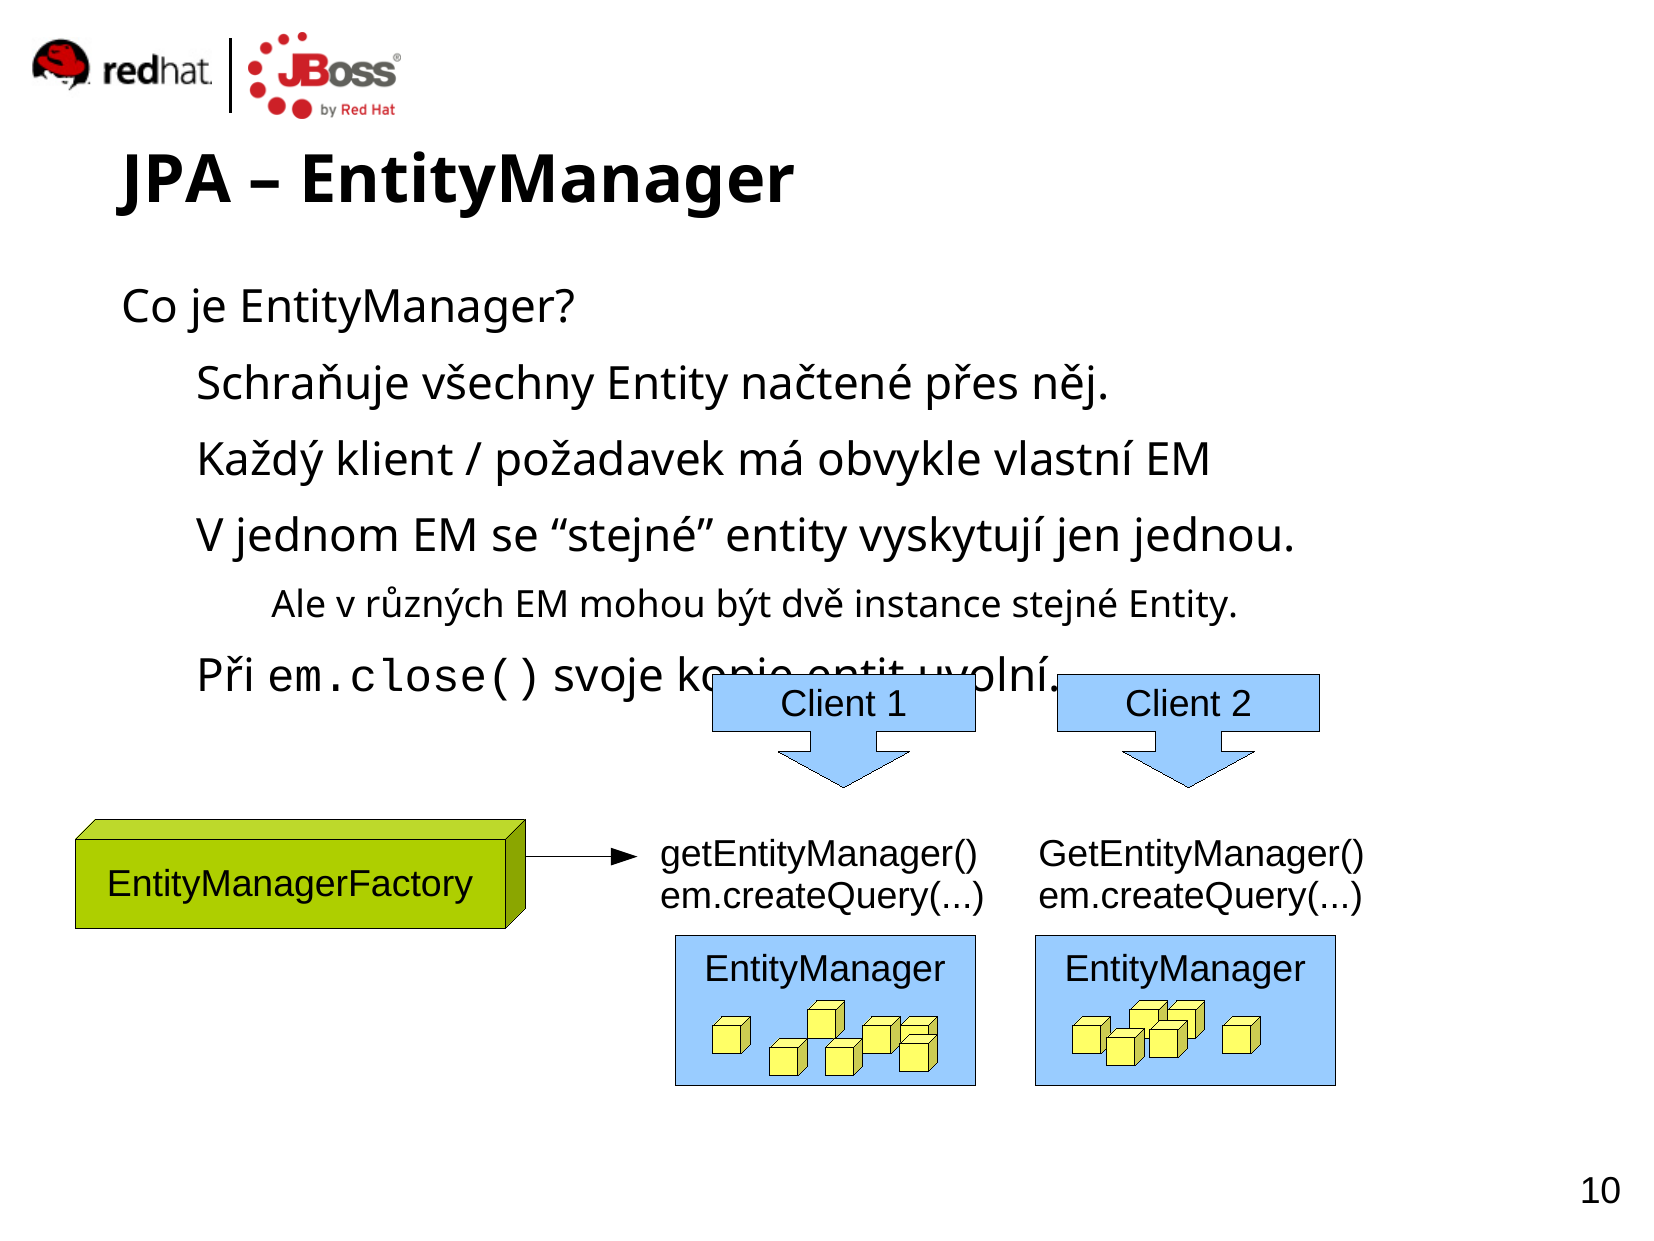

# JPA – EntityManager
Co je EntityManager?
Schraňuje všechny Entity načtené přes něj.
Každý klient / požadavek má obvykle vlastní EM
V jednom EM se “stejné” entity vyskytují jen jednou.
Ale v různých EM mohou být dvě instance stejné Entity.
Při em.close() svoje kopie entit uvolní.
Client 1
Client 2
EntityManagerFactory
getEntityManager()
em.createQuery(...)
GetEntityManager()
em.createQuery(...)
EntityManager
EntityManager